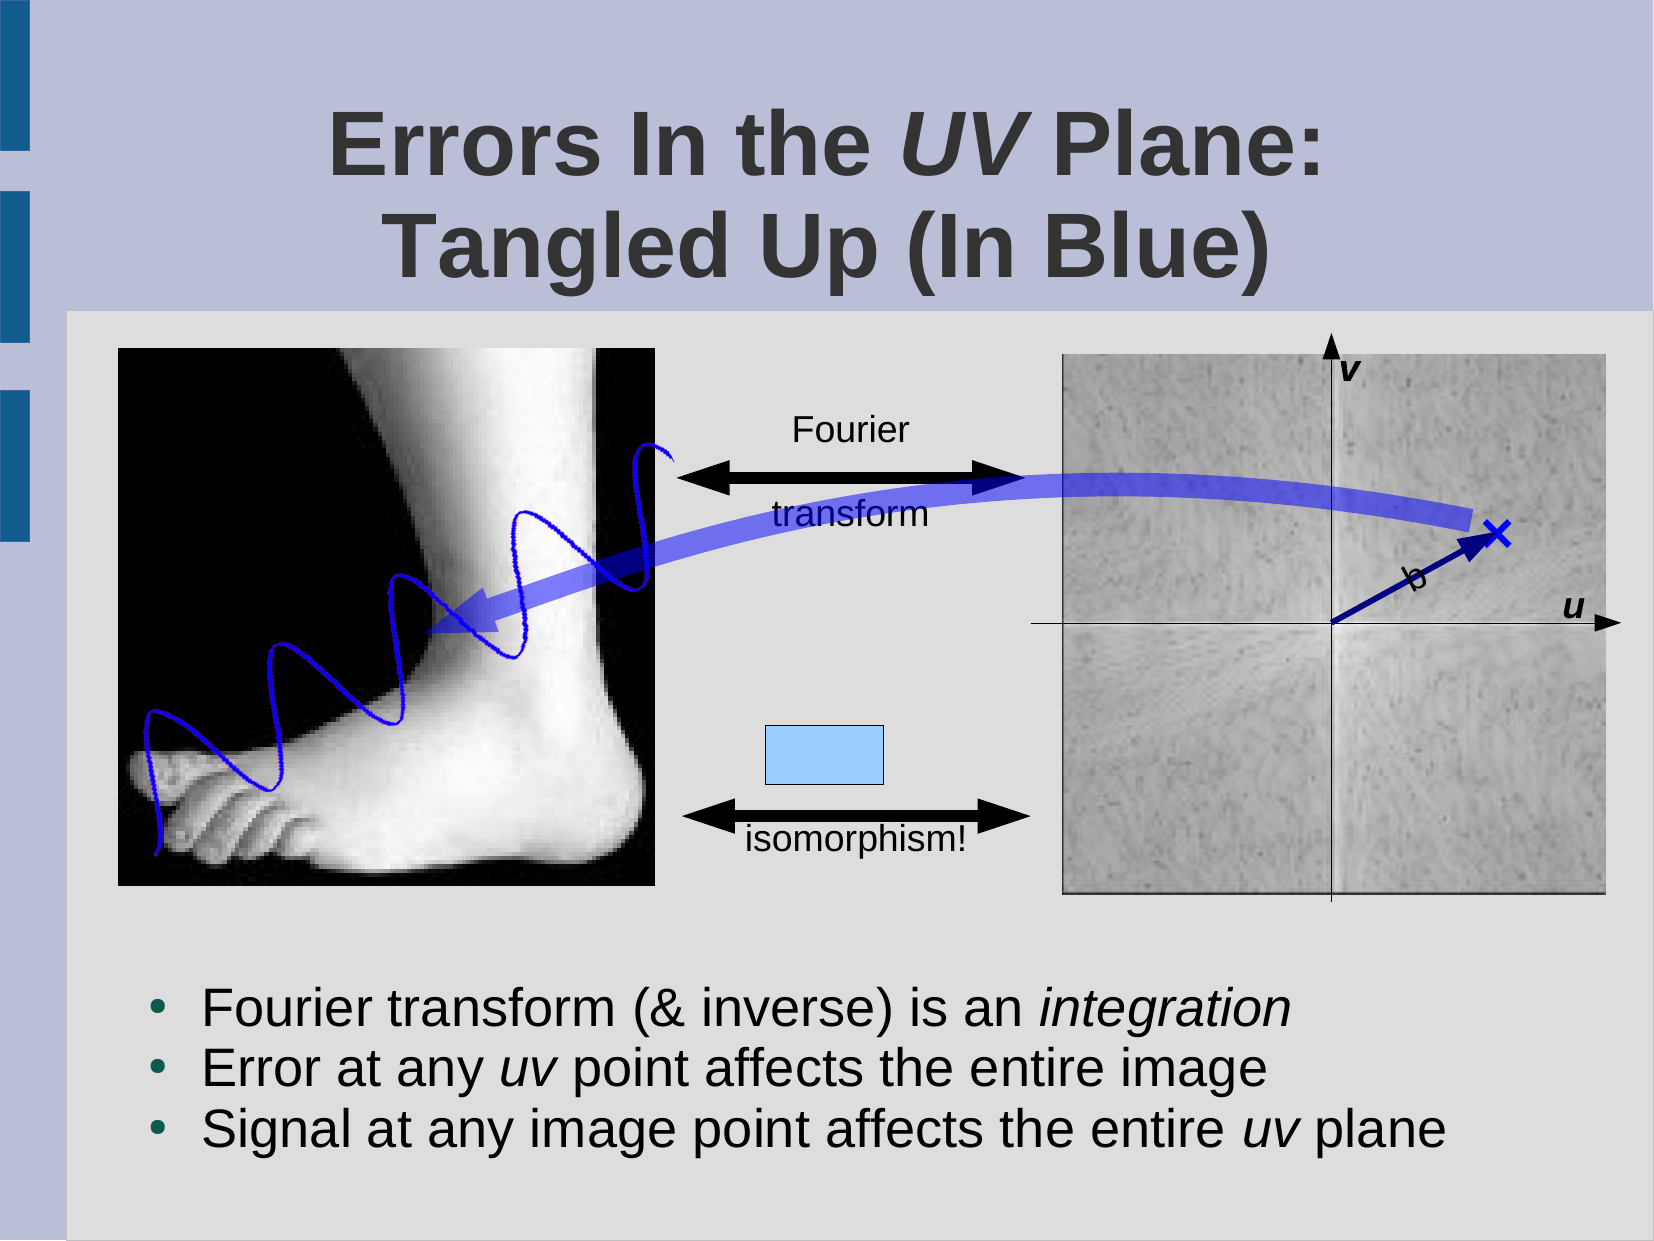

# Errors In the UV Plane: Tangled Up (In Blue)
v
v
Fourier
transform
×
b
u
isomorphism!
Fourier transform (& inverse) is an integration
Error at any uv point affects the entire image
Signal at any image point affects the entire uv plane